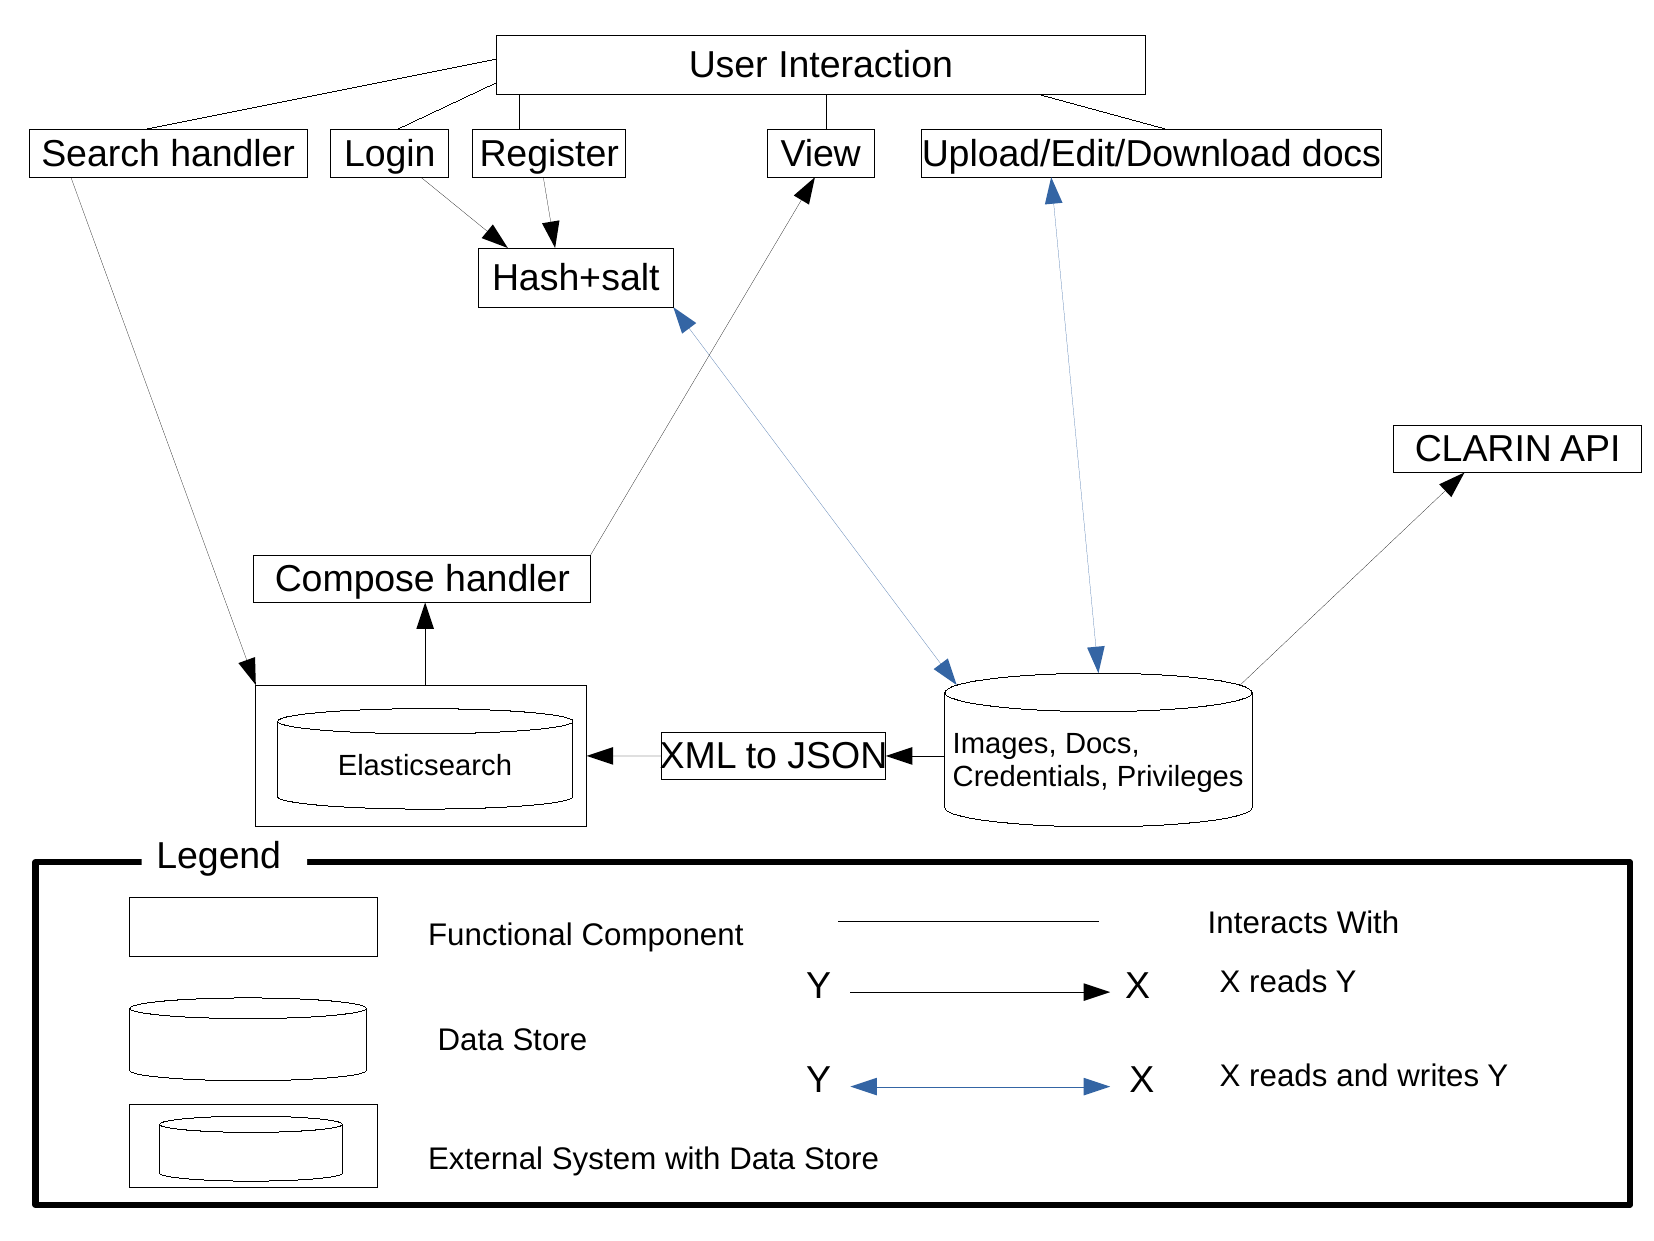

User Interaction
Search handler
Login
Register
View
Upload/Edit/Download docs
Hash+salt
CLARIN API
Compose handler
Images, Docs,
Credentials, Privileges
Elasticsearch
XML to JSON
Legend
Interacts With
Functional Component
Y
X
X reads Y
Data Store
Y
X
X reads and writes Y
External System with Data Store